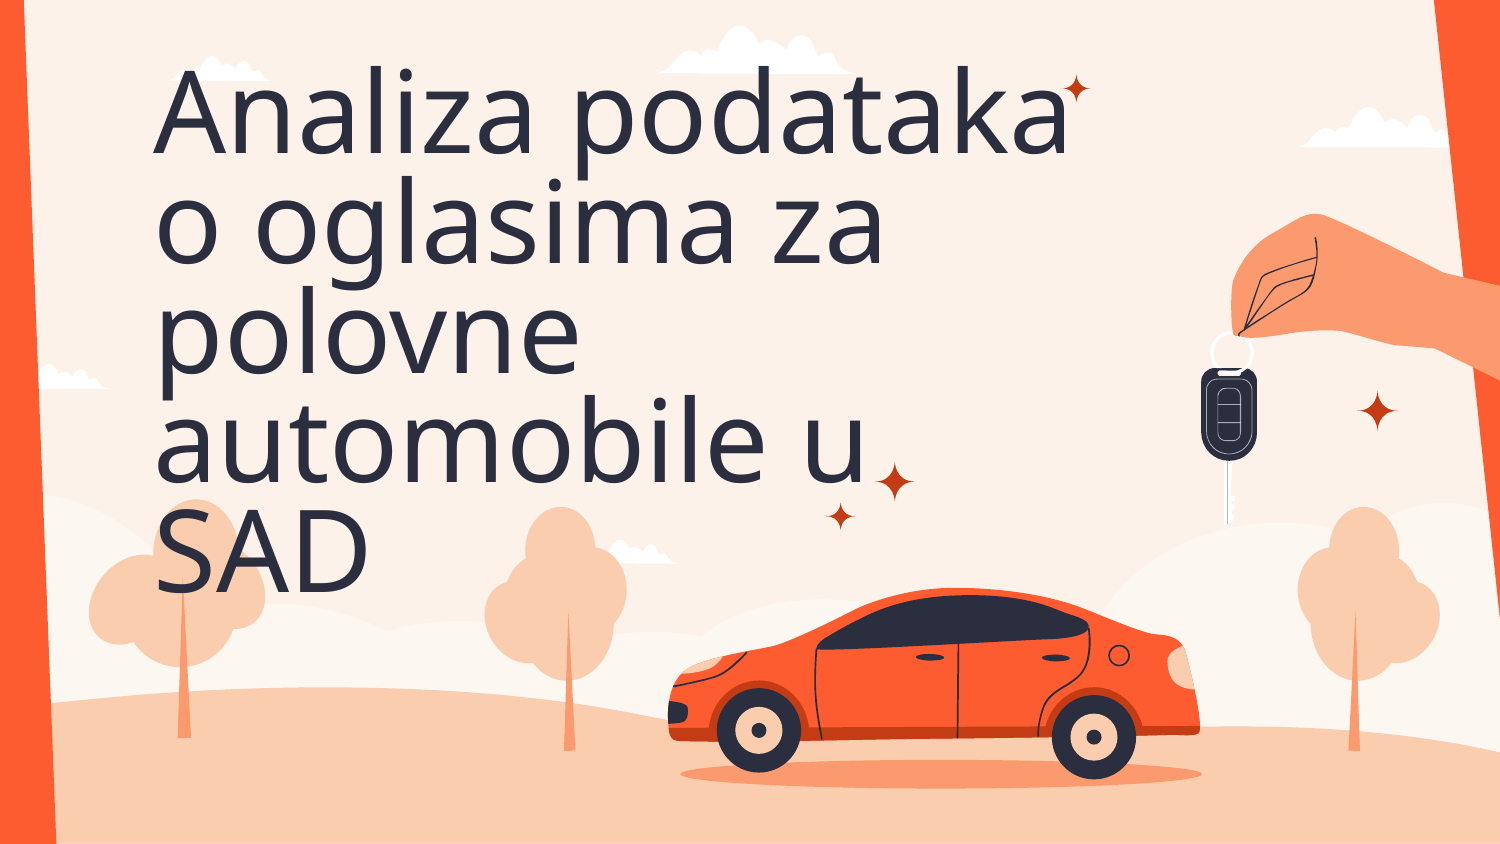

# Analiza podataka o oglasima za polovne automobile u SAD